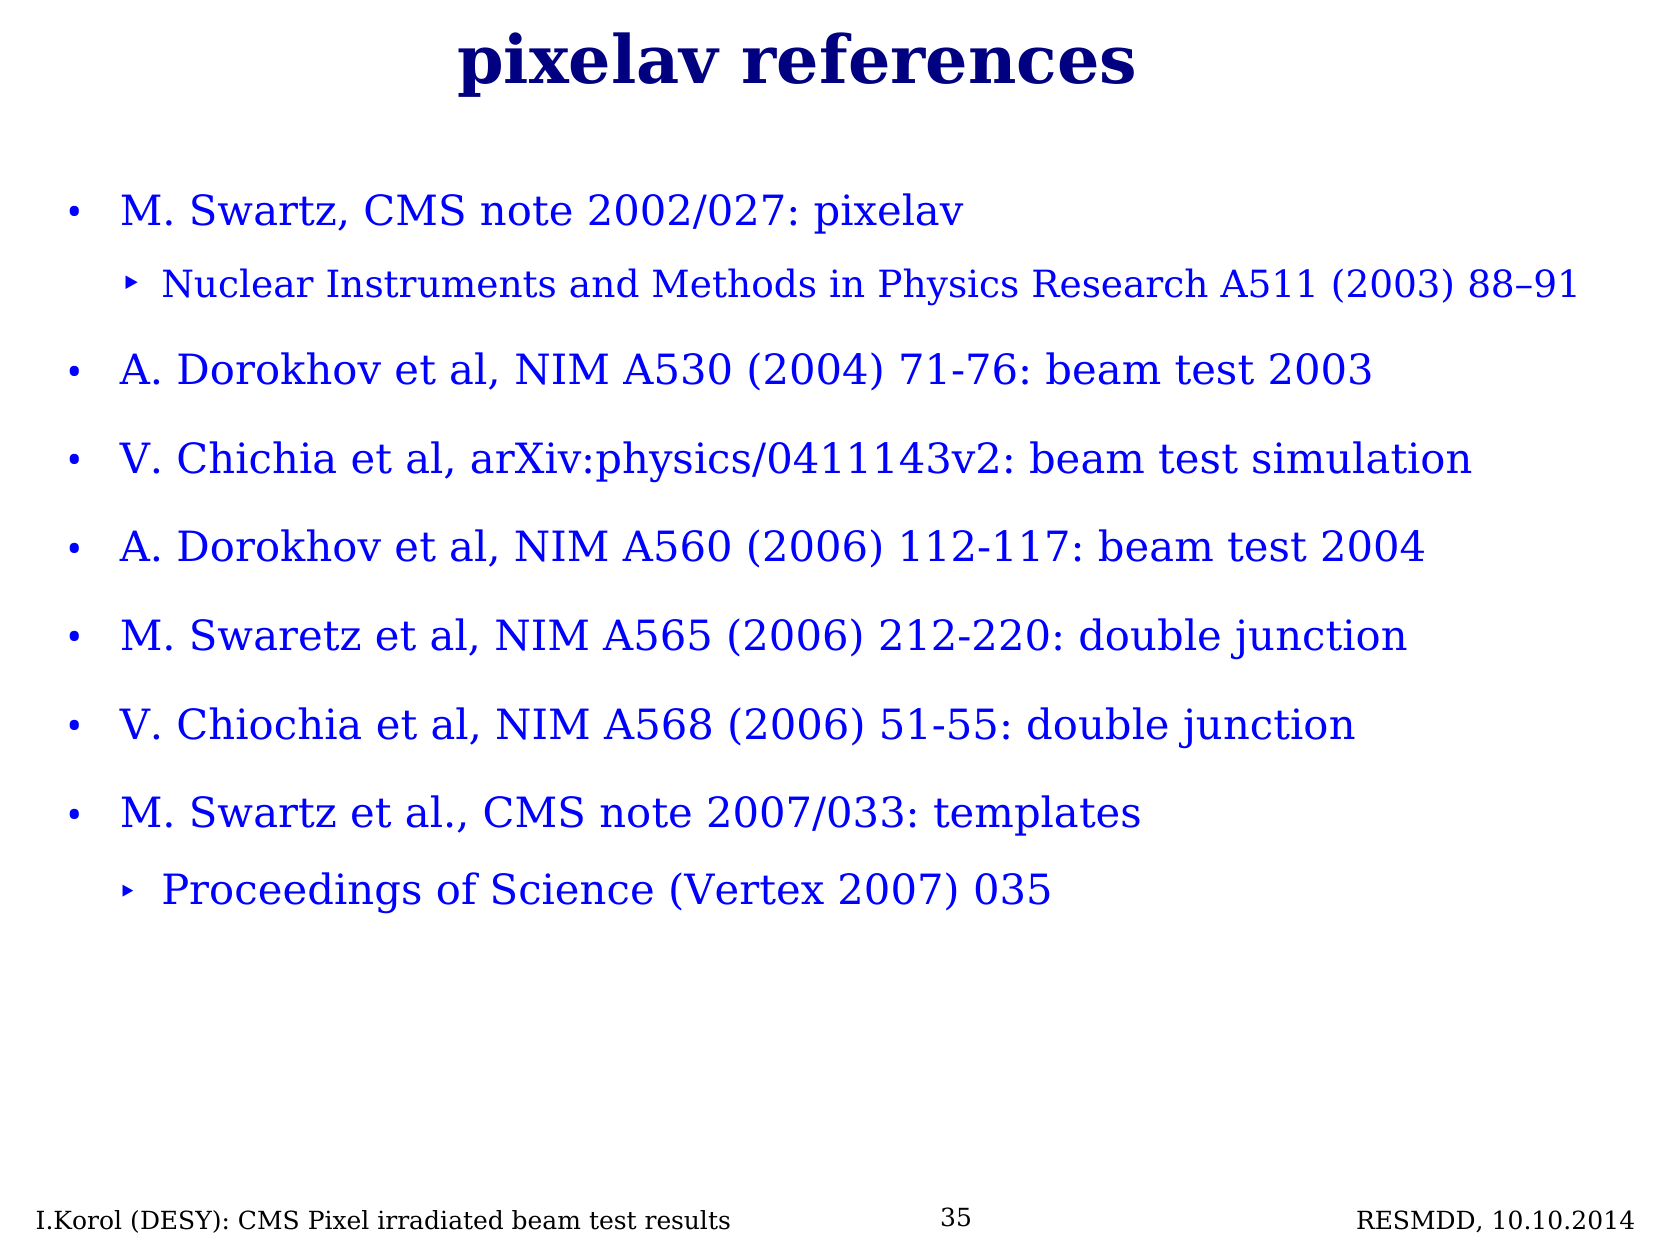

# pixelav references
M. Swartz, CMS note 2002/027: pixelav
Nuclear Instruments and Methods in Physics Research A511 (2003) 88–91
A. Dorokhov et al, NIM A530 (2004) 71-76: beam test 2003
V. Chichia et al, arXiv:physics/0411143v2: beam test simulation
A. Dorokhov et al, NIM A560 (2006) 112-117: beam test 2004
M. Swaretz et al, NIM A565 (2006) 212-220: double junction
V. Chiochia et al, NIM A568 (2006) 51-55: double junction
M. Swartz et al., CMS note 2007/033: templates
Proceedings of Science (Vertex 2007) 035